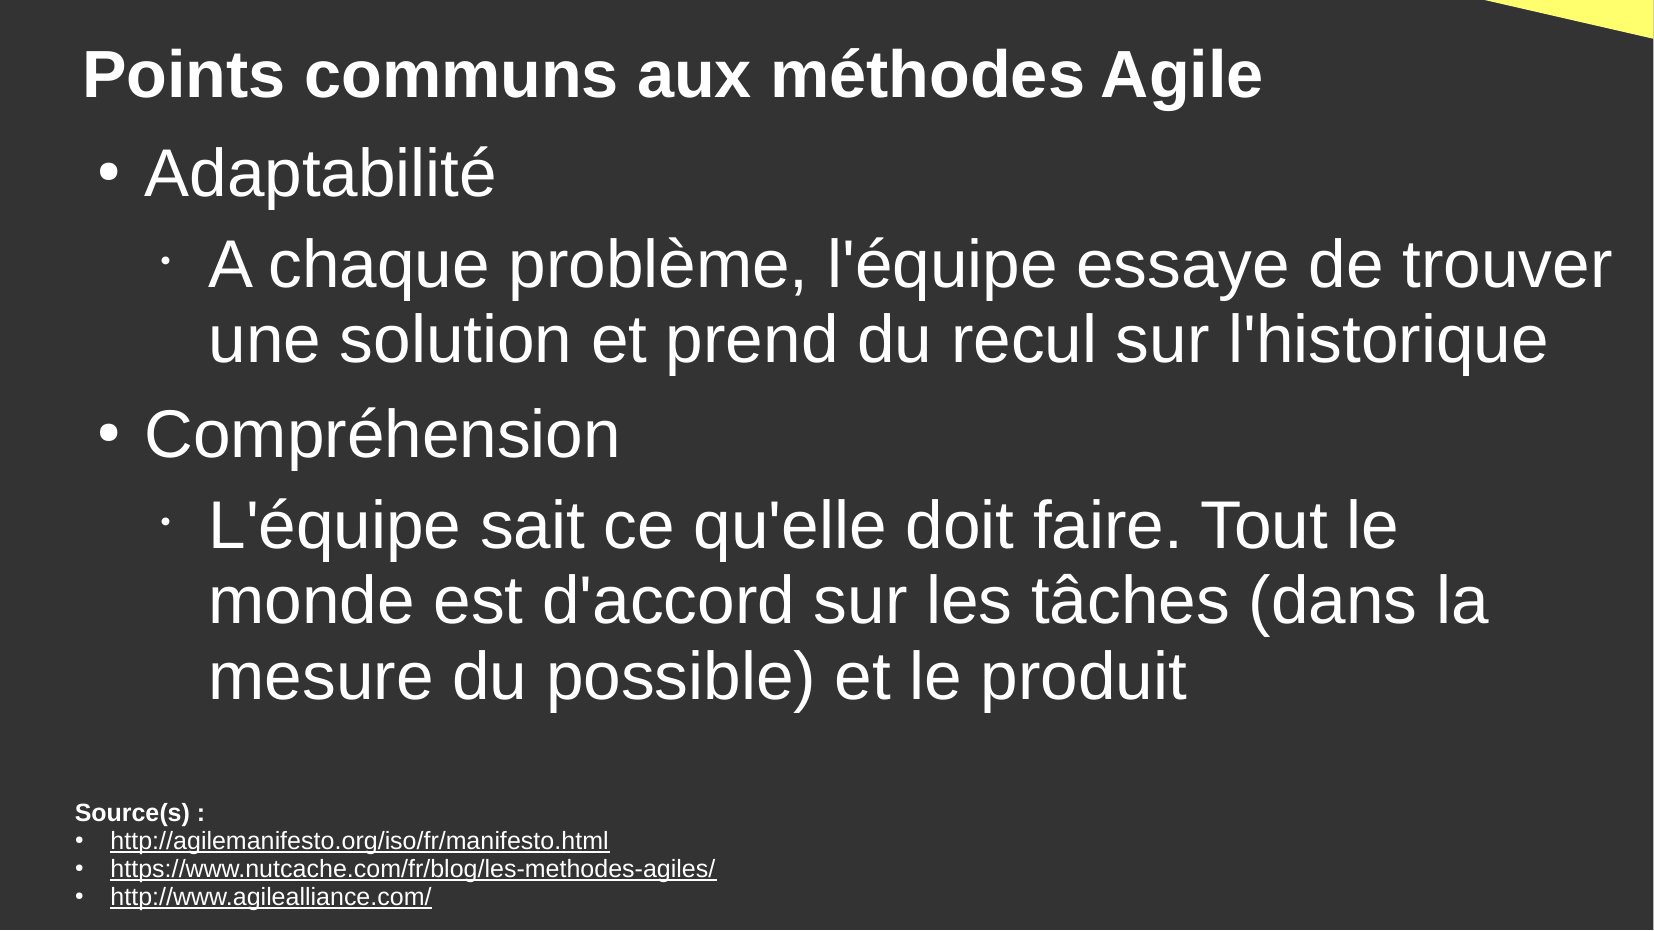

# Points communs aux méthodes Agile
Adaptabilité
A chaque problème, l'équipe essaye de trouver une solution et prend du recul sur l'historique
Compréhension
L'équipe sait ce qu'elle doit faire. Tout le monde est d'accord sur les tâches (dans la mesure du possible) et le produit
Source(s) :
http://agilemanifesto.org/iso/fr/manifesto.html
https://www.nutcache.com/fr/blog/les-methodes-agiles/
http://www.agilealliance.com/